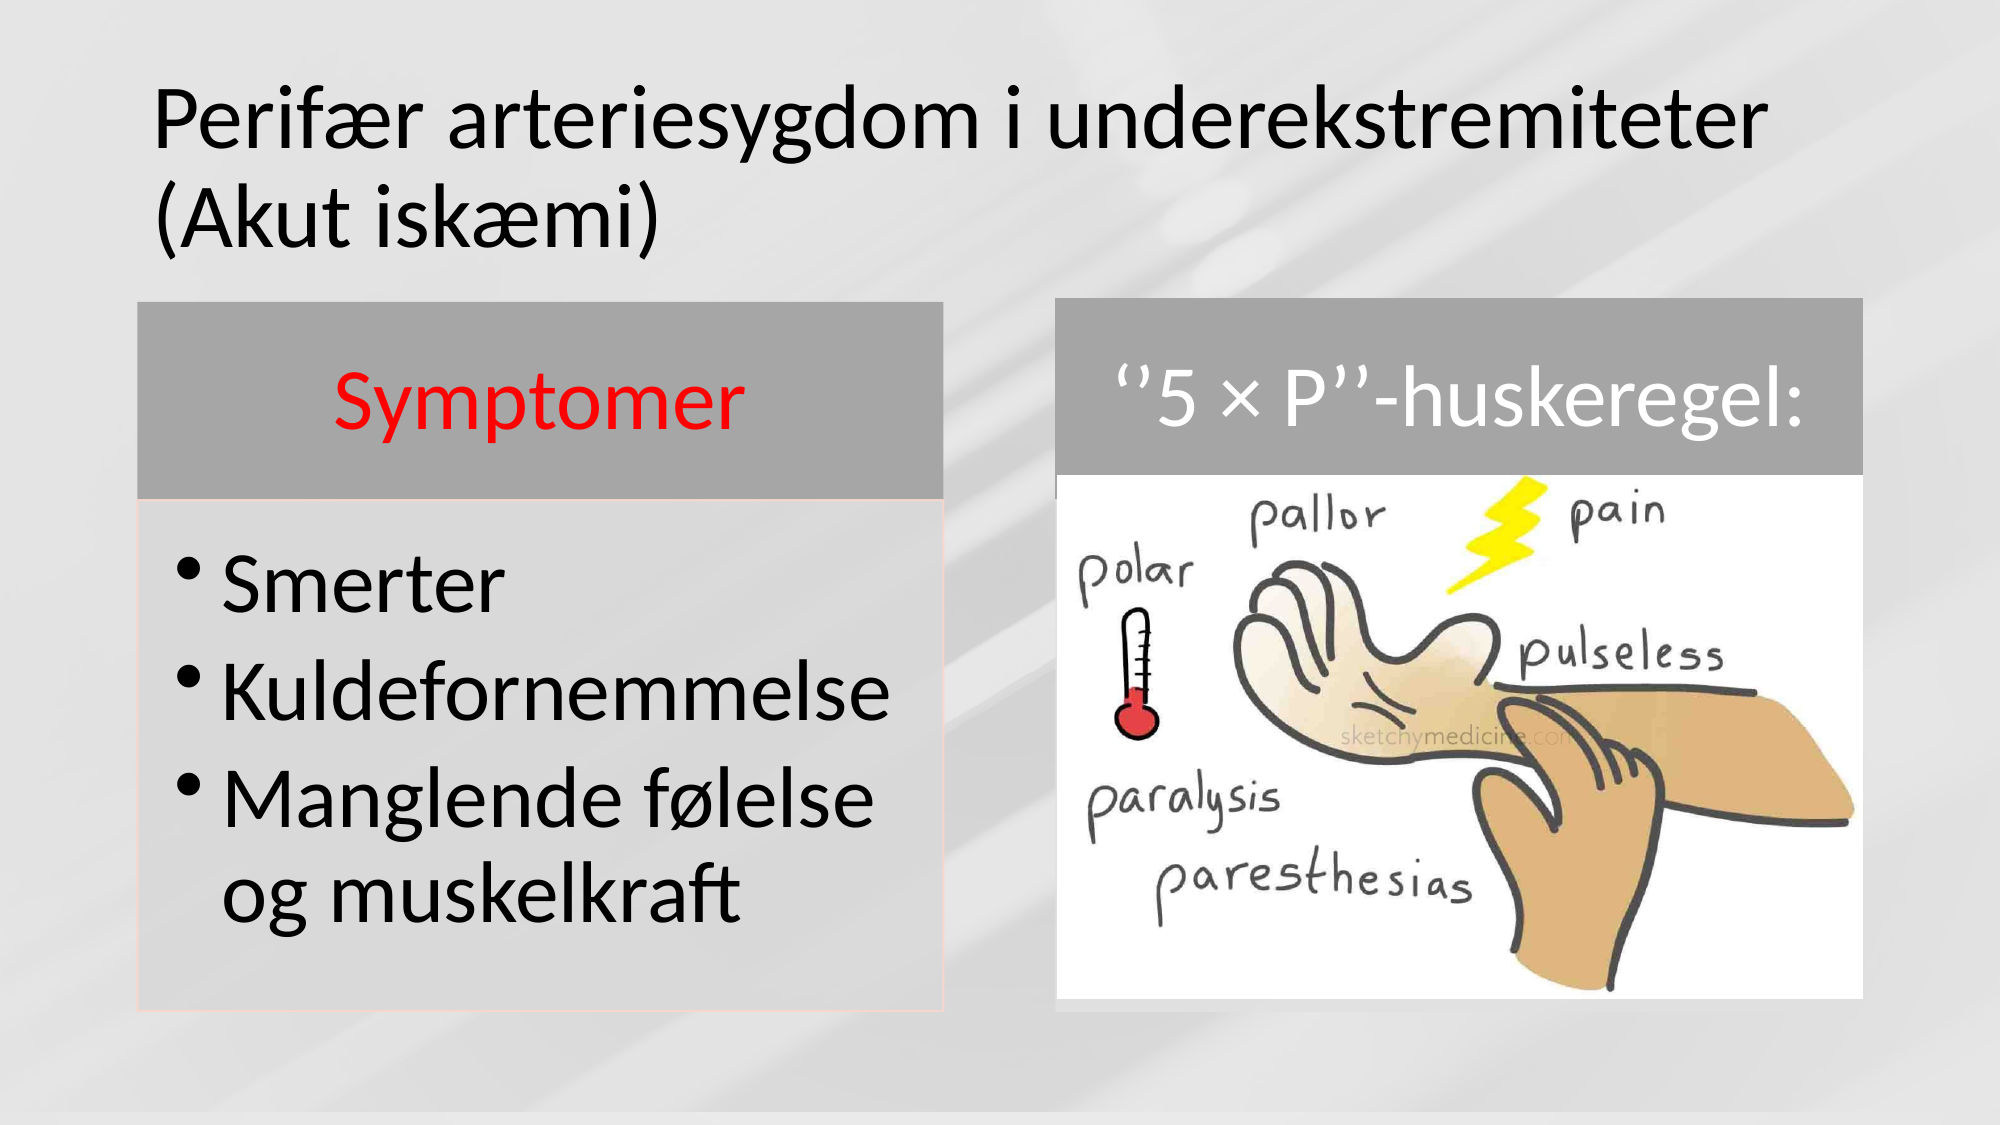

# Perifær arteriesygdom i underekstremiteter (Akut iskæmi)
‘’5 × P’’-huskeregel:
Symptomer
Smerter
Kuldefornemmelse
Manglende følelse og muskelkraft